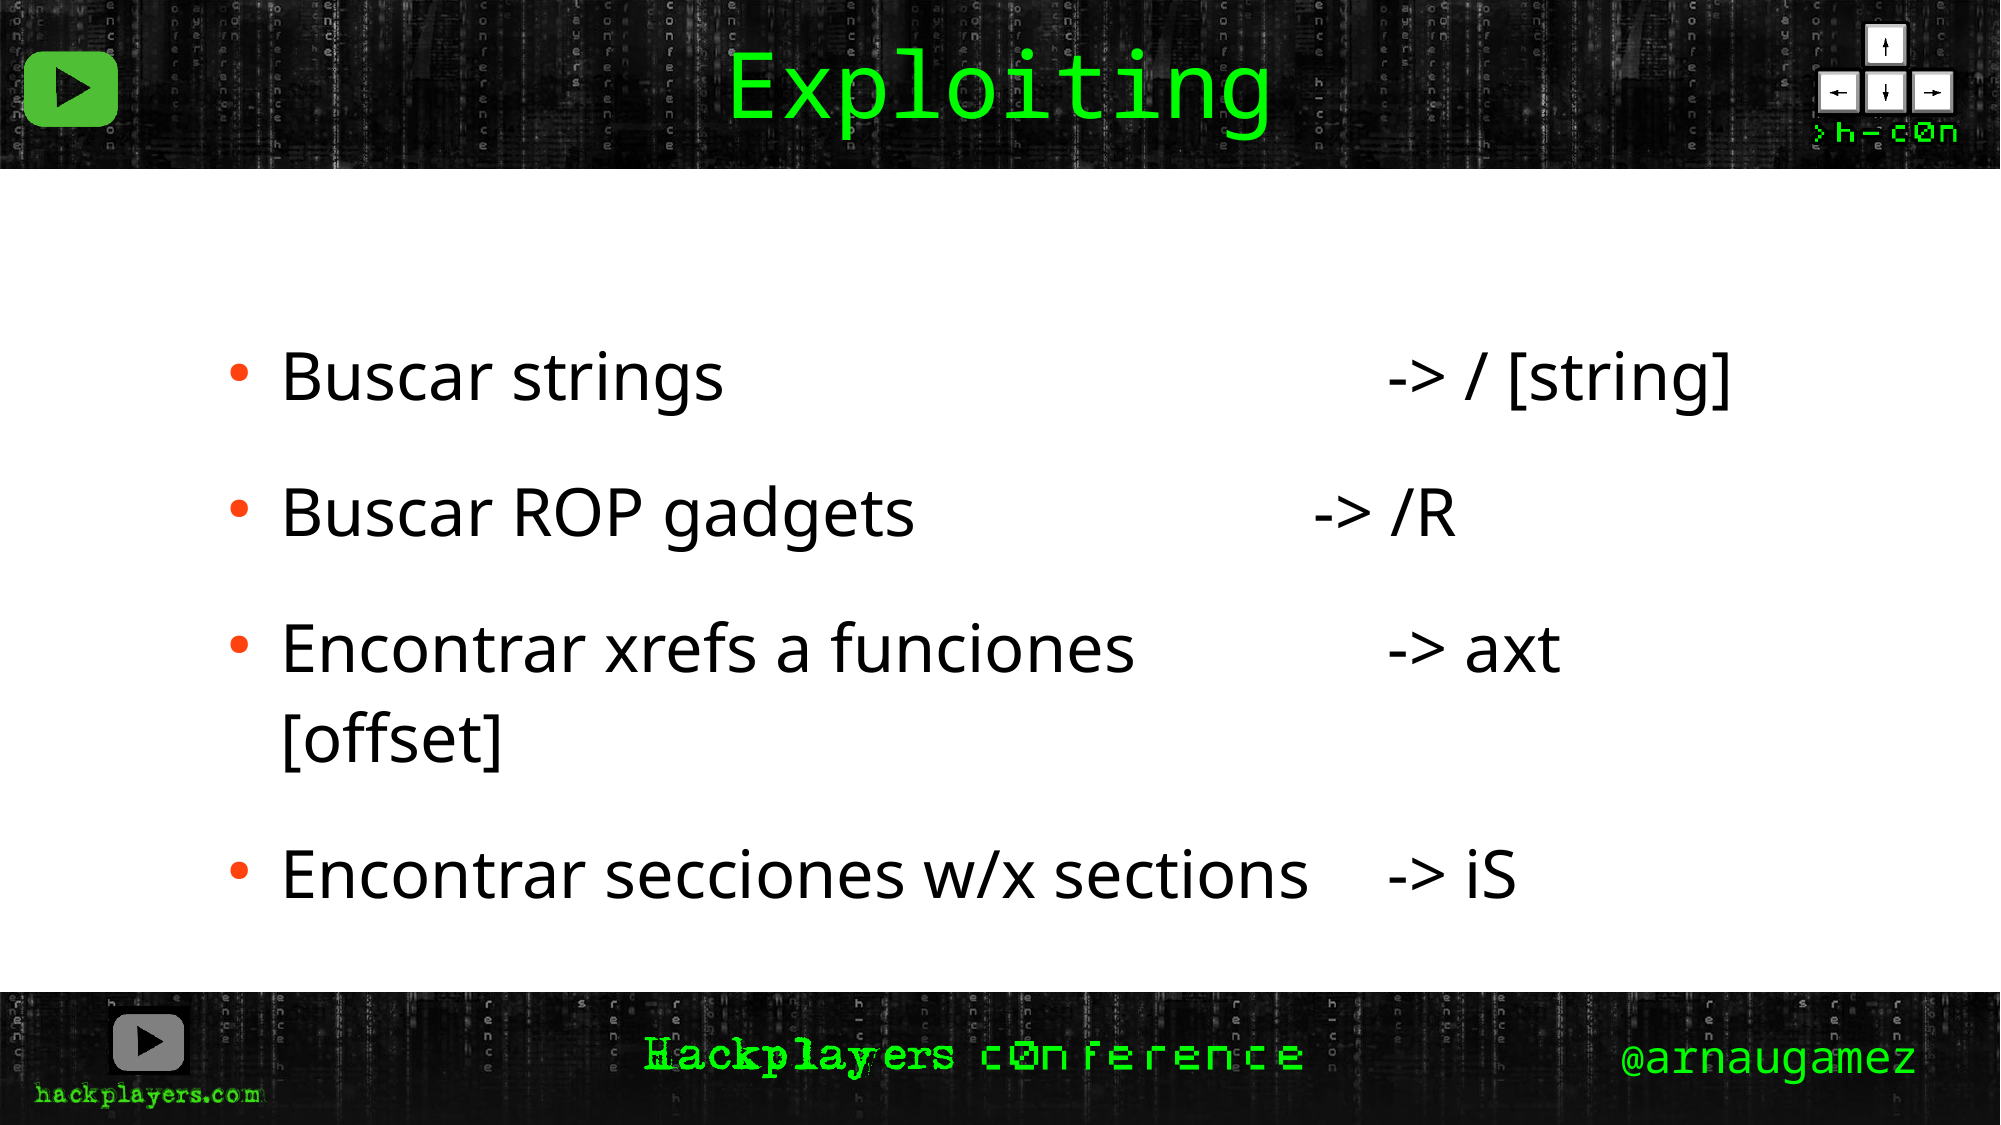

# Exploiting
Buscar strings									-> / [string]
Buscar ROP gadgets 						-> /R
Encontrar xrefs a funciones				-> axt [offset]
Encontrar secciones w/x sections 	-> iS